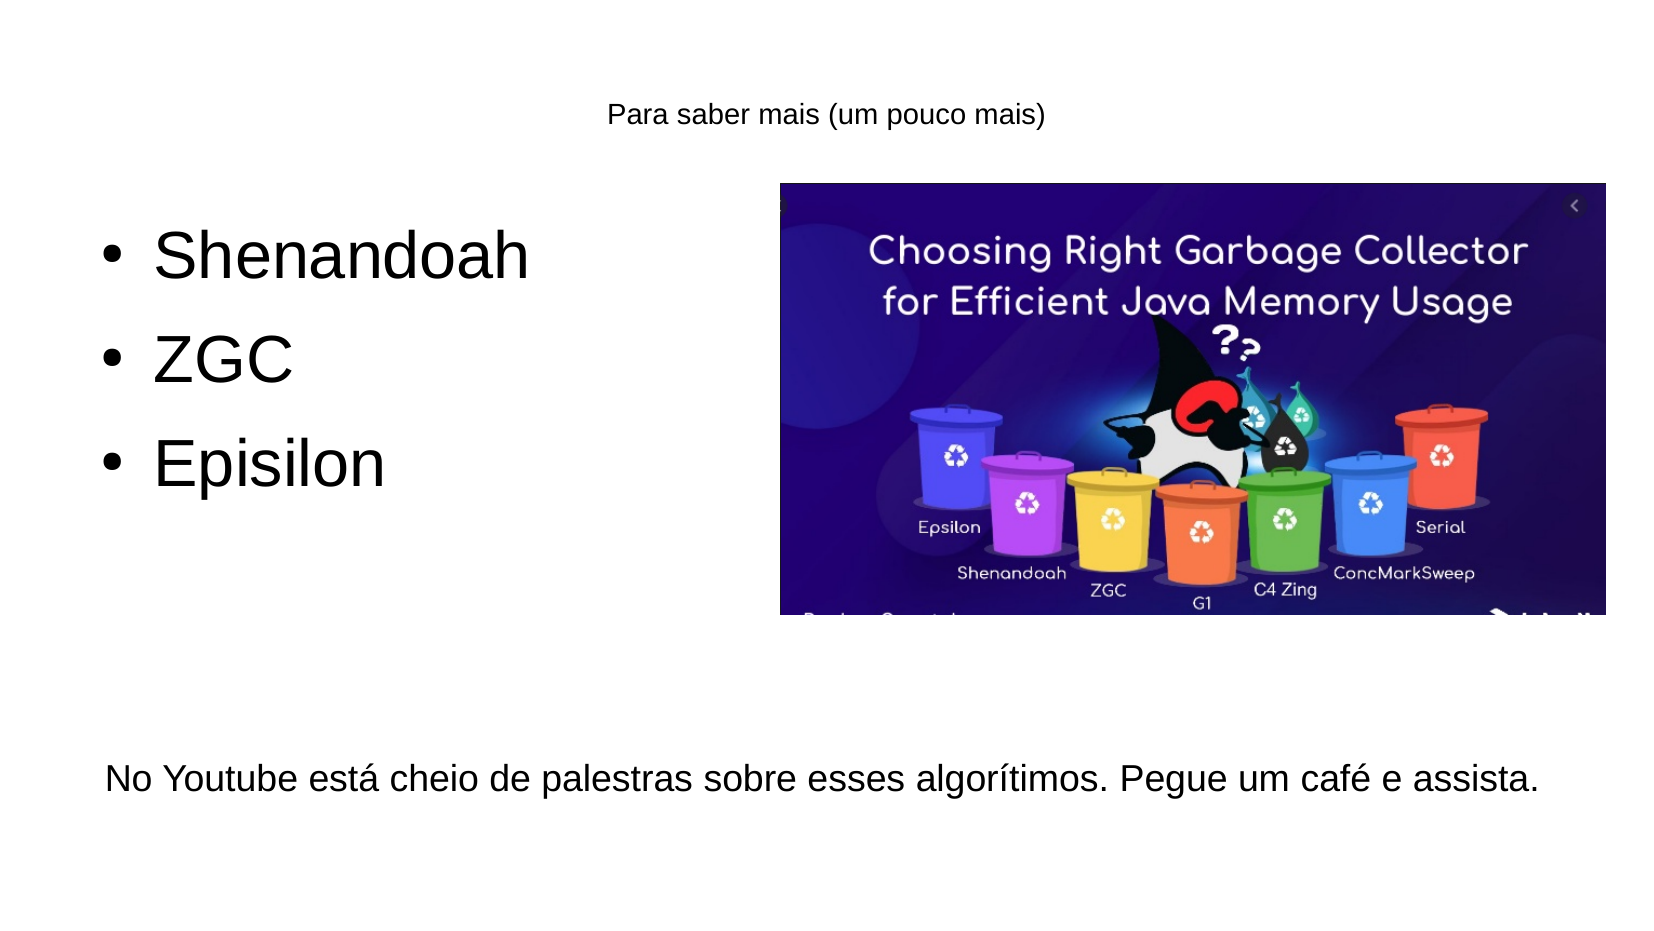

# Para saber mais (um pouco mais)
Shenandoah
ZGC
Episilon
No Youtube está cheio de palestras sobre esses algorítimos. Pegue um café e assista.